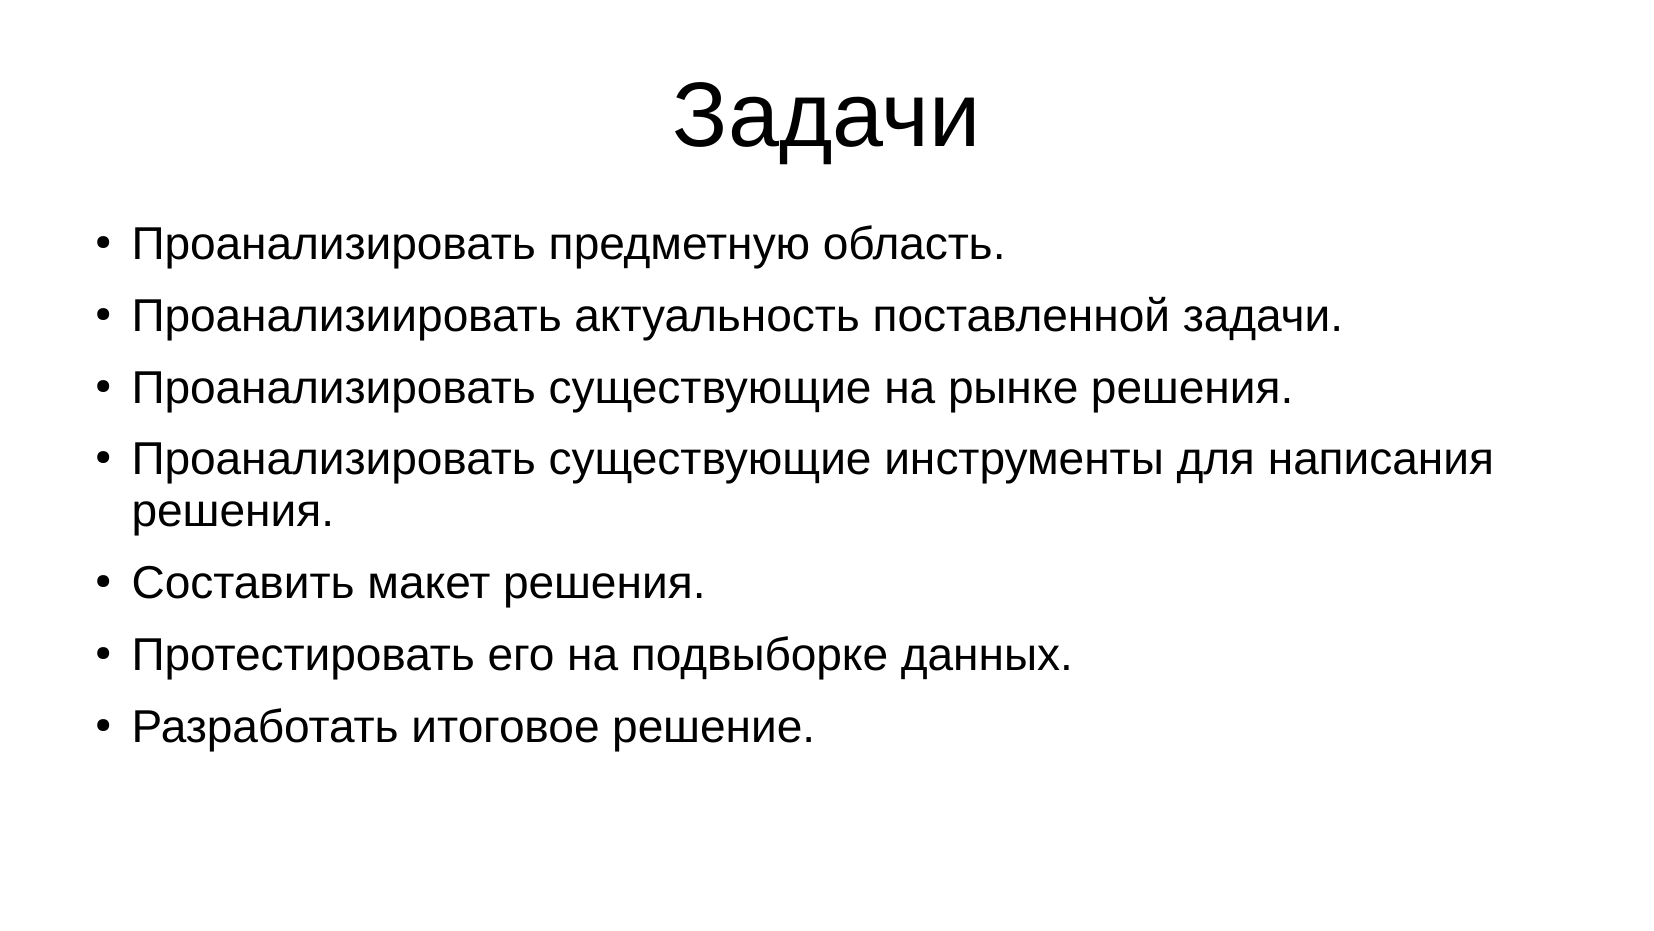

# Задачи
Проанализировать предметную область.
Проанализиировать актуальность поставленной задачи.
Проанализировать существующие на рынке решения.
Проанализировать существующие инструменты для написания решения.
Составить макет решения.
Протестировать его на подвыборке данных.
Разработать итоговое решение.